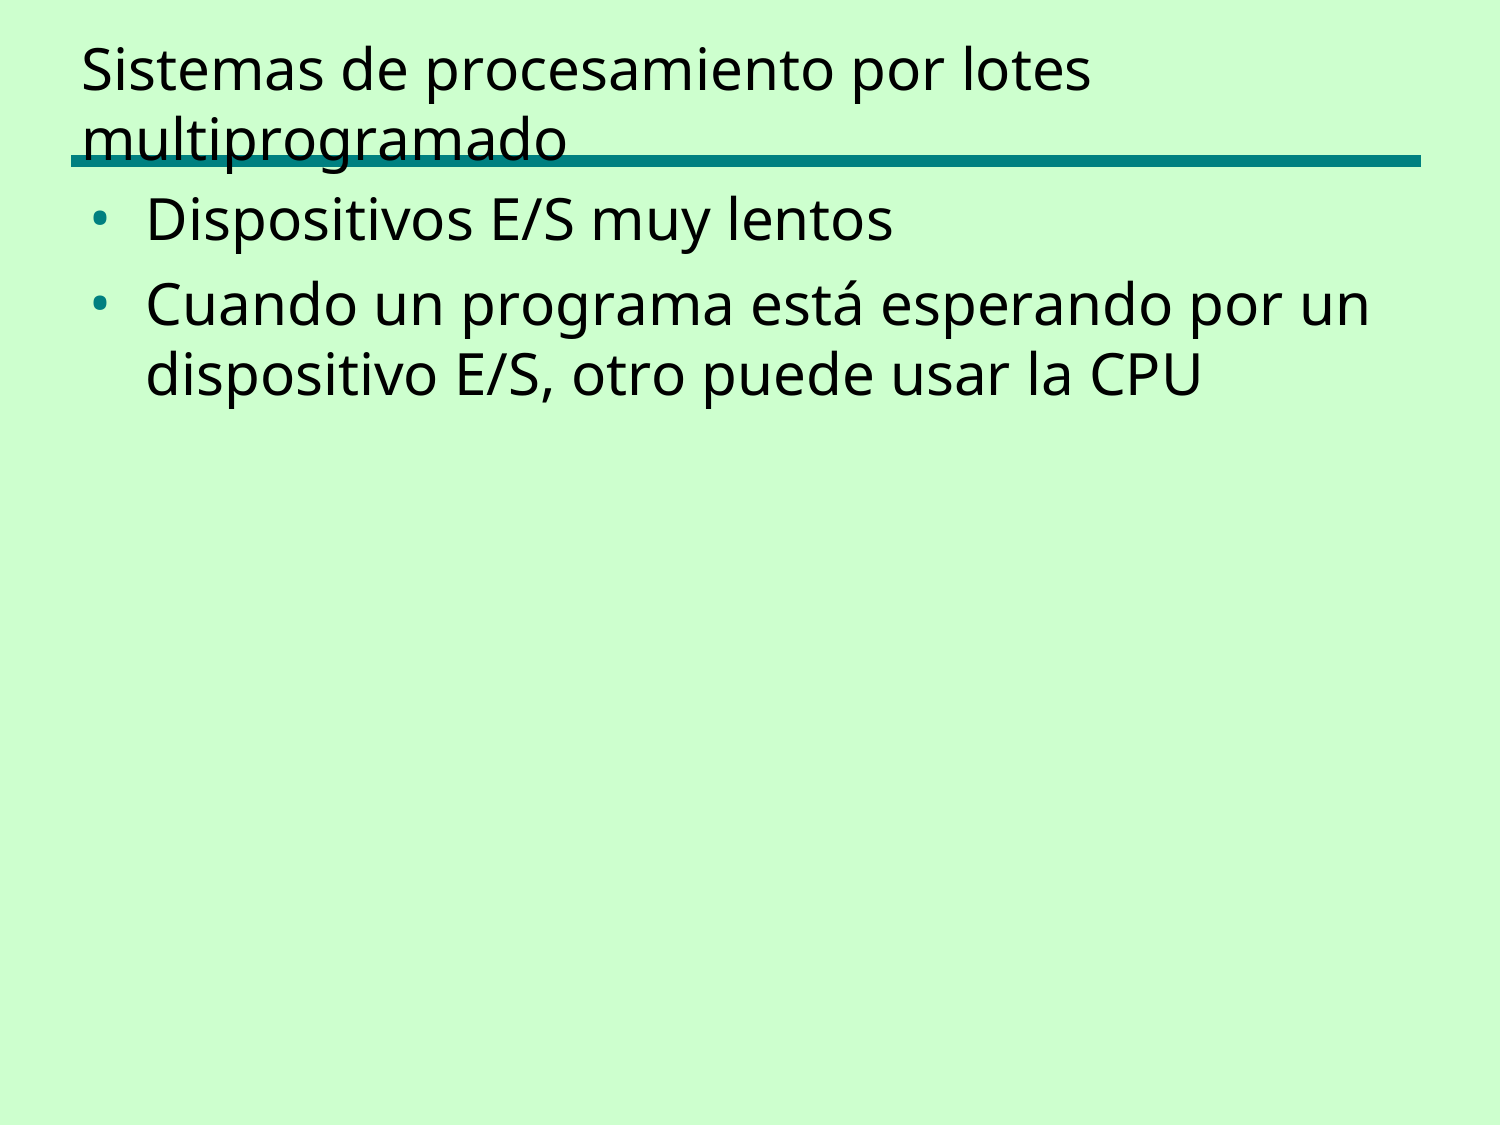

# Sistemas de procesamiento por lotes multiprogramado
Dispositivos E/S muy lentos
Cuando un programa está esperando por un dispositivo E/S, otro puede usar la CPU